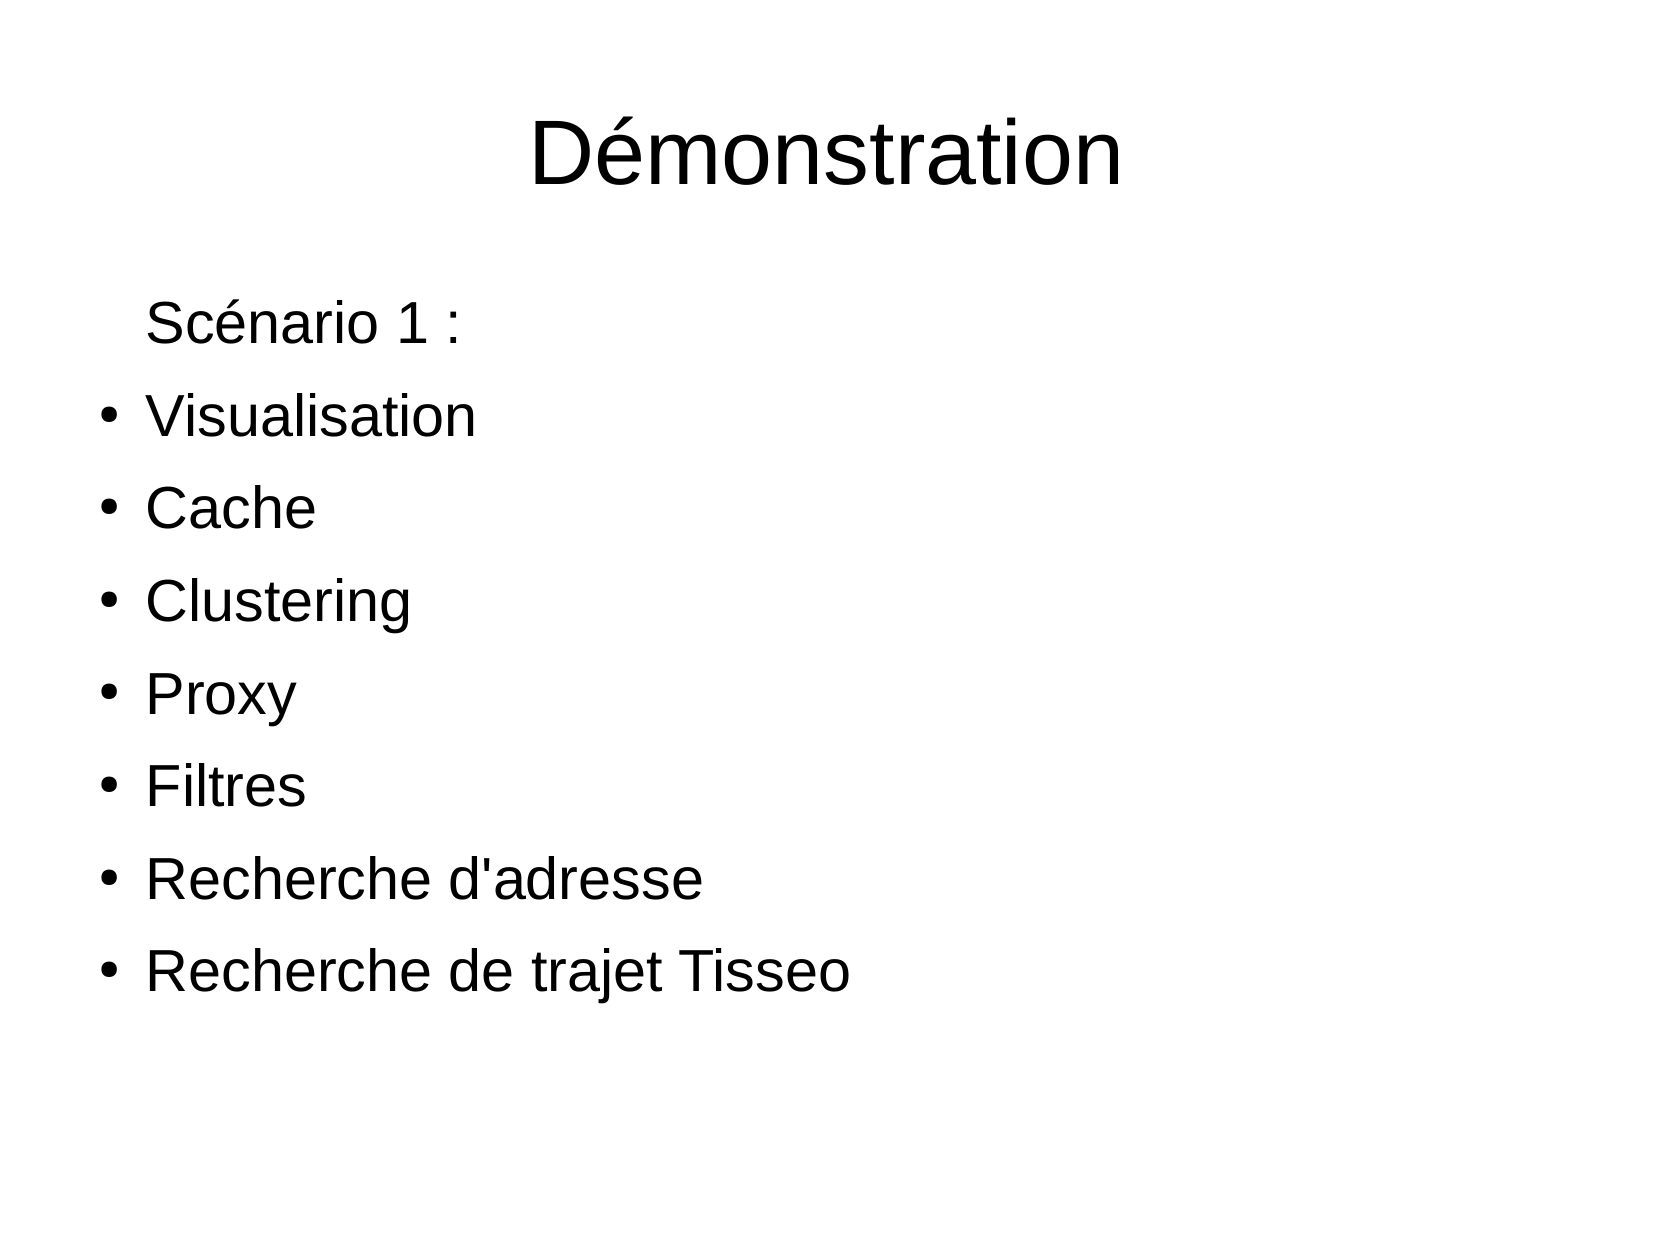

# Démonstration
Scénario 1 :
Visualisation
Cache
Clustering
Proxy
Filtres
Recherche d'adresse
Recherche de trajet Tisseo